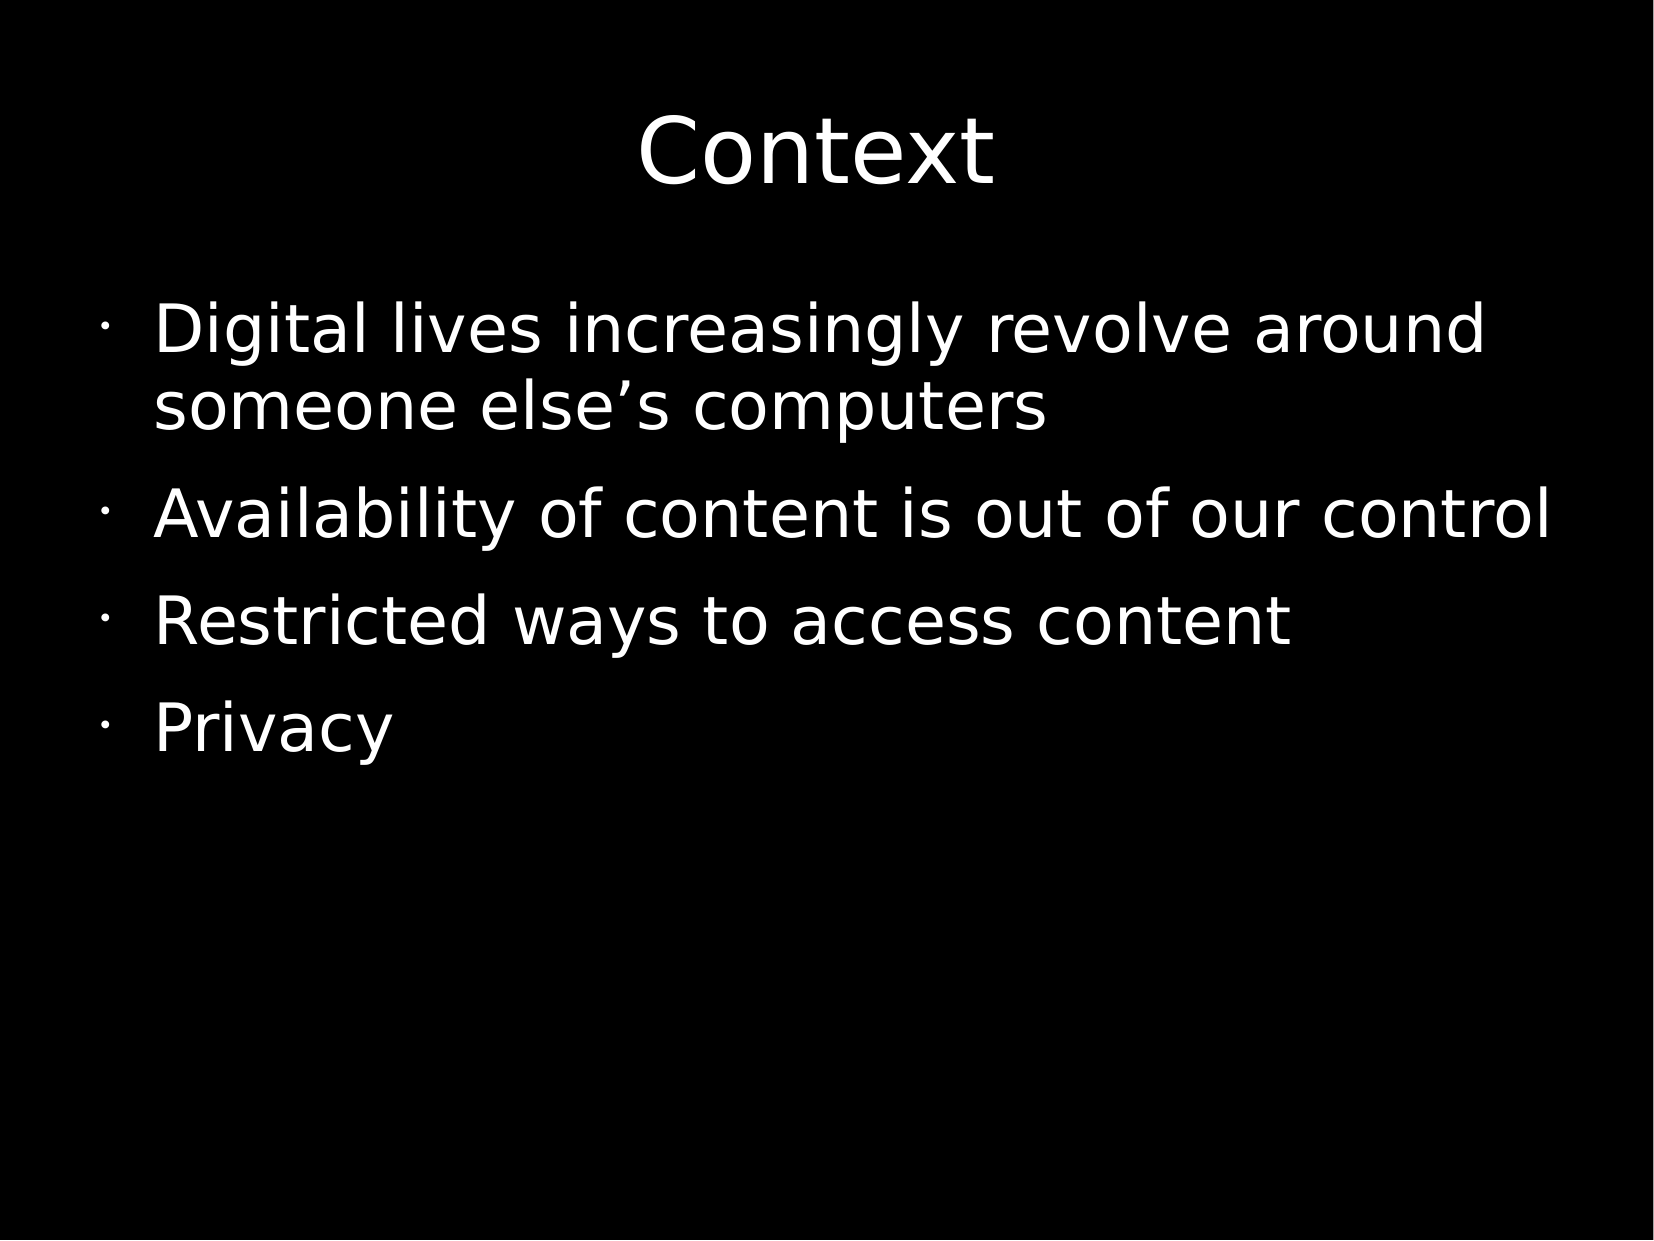

# Context
Digital lives increasingly revolve around someone else’s computers
Availability of content is out of our control
Restricted ways to access content
Privacy